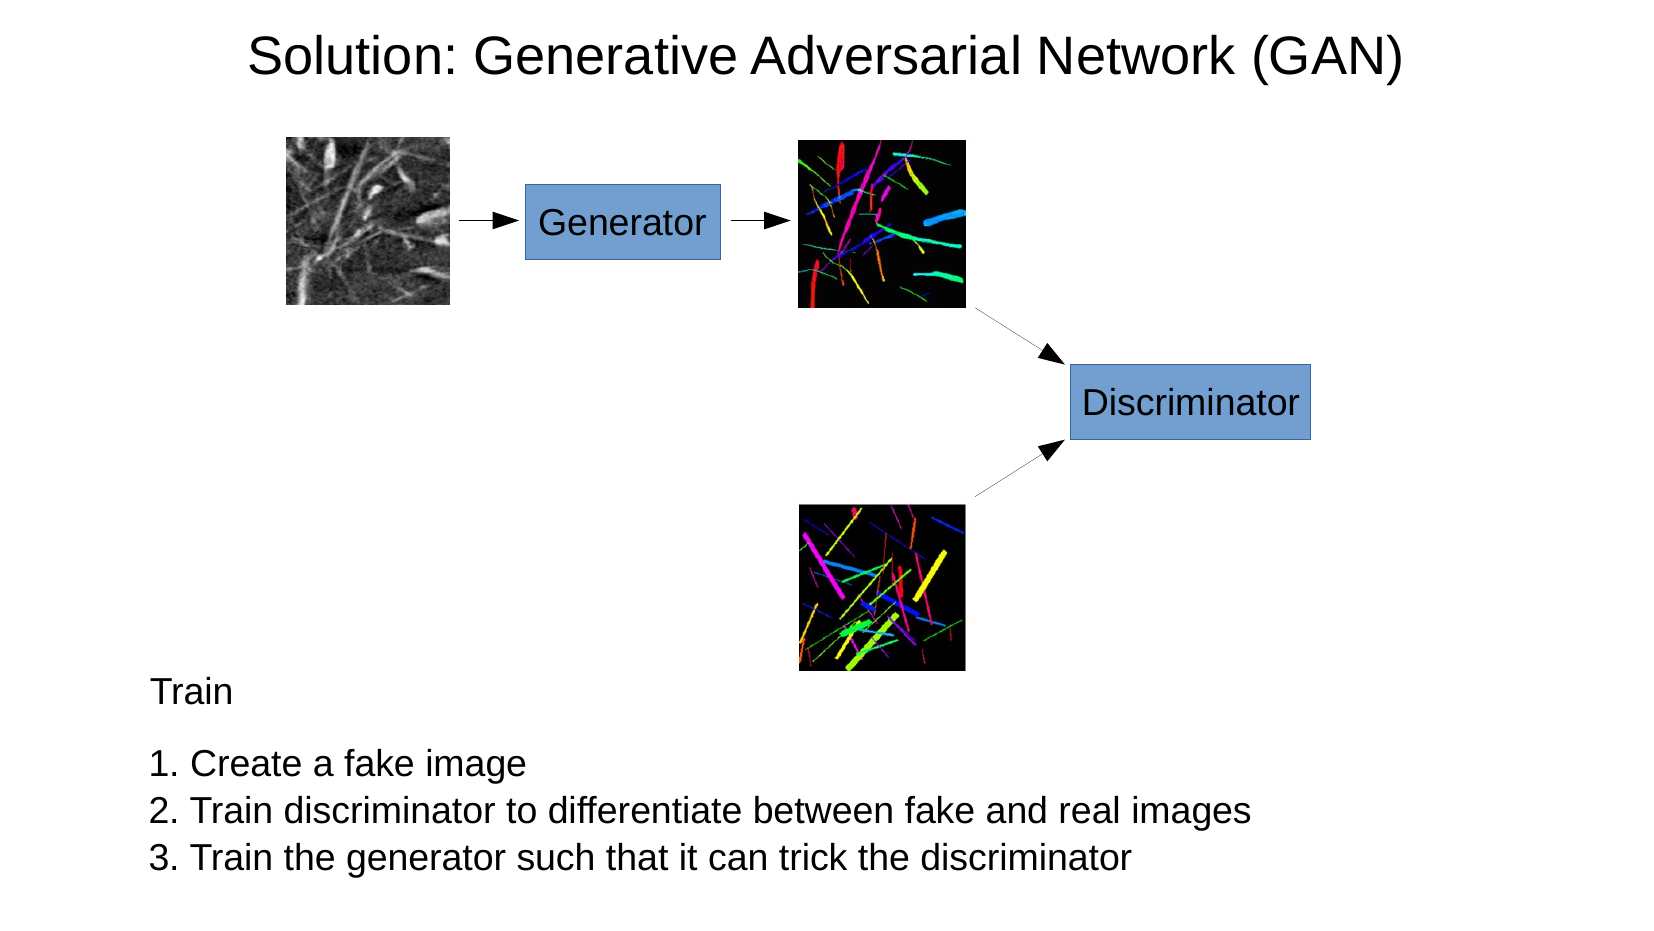

Solution: Generative Adversarial Network (GAN)
Generator
Discriminator
Train
1. Create a fake image
2. Train discriminator to differentiate between fake and real images
3. Train the generator such that it can trick the discriminator